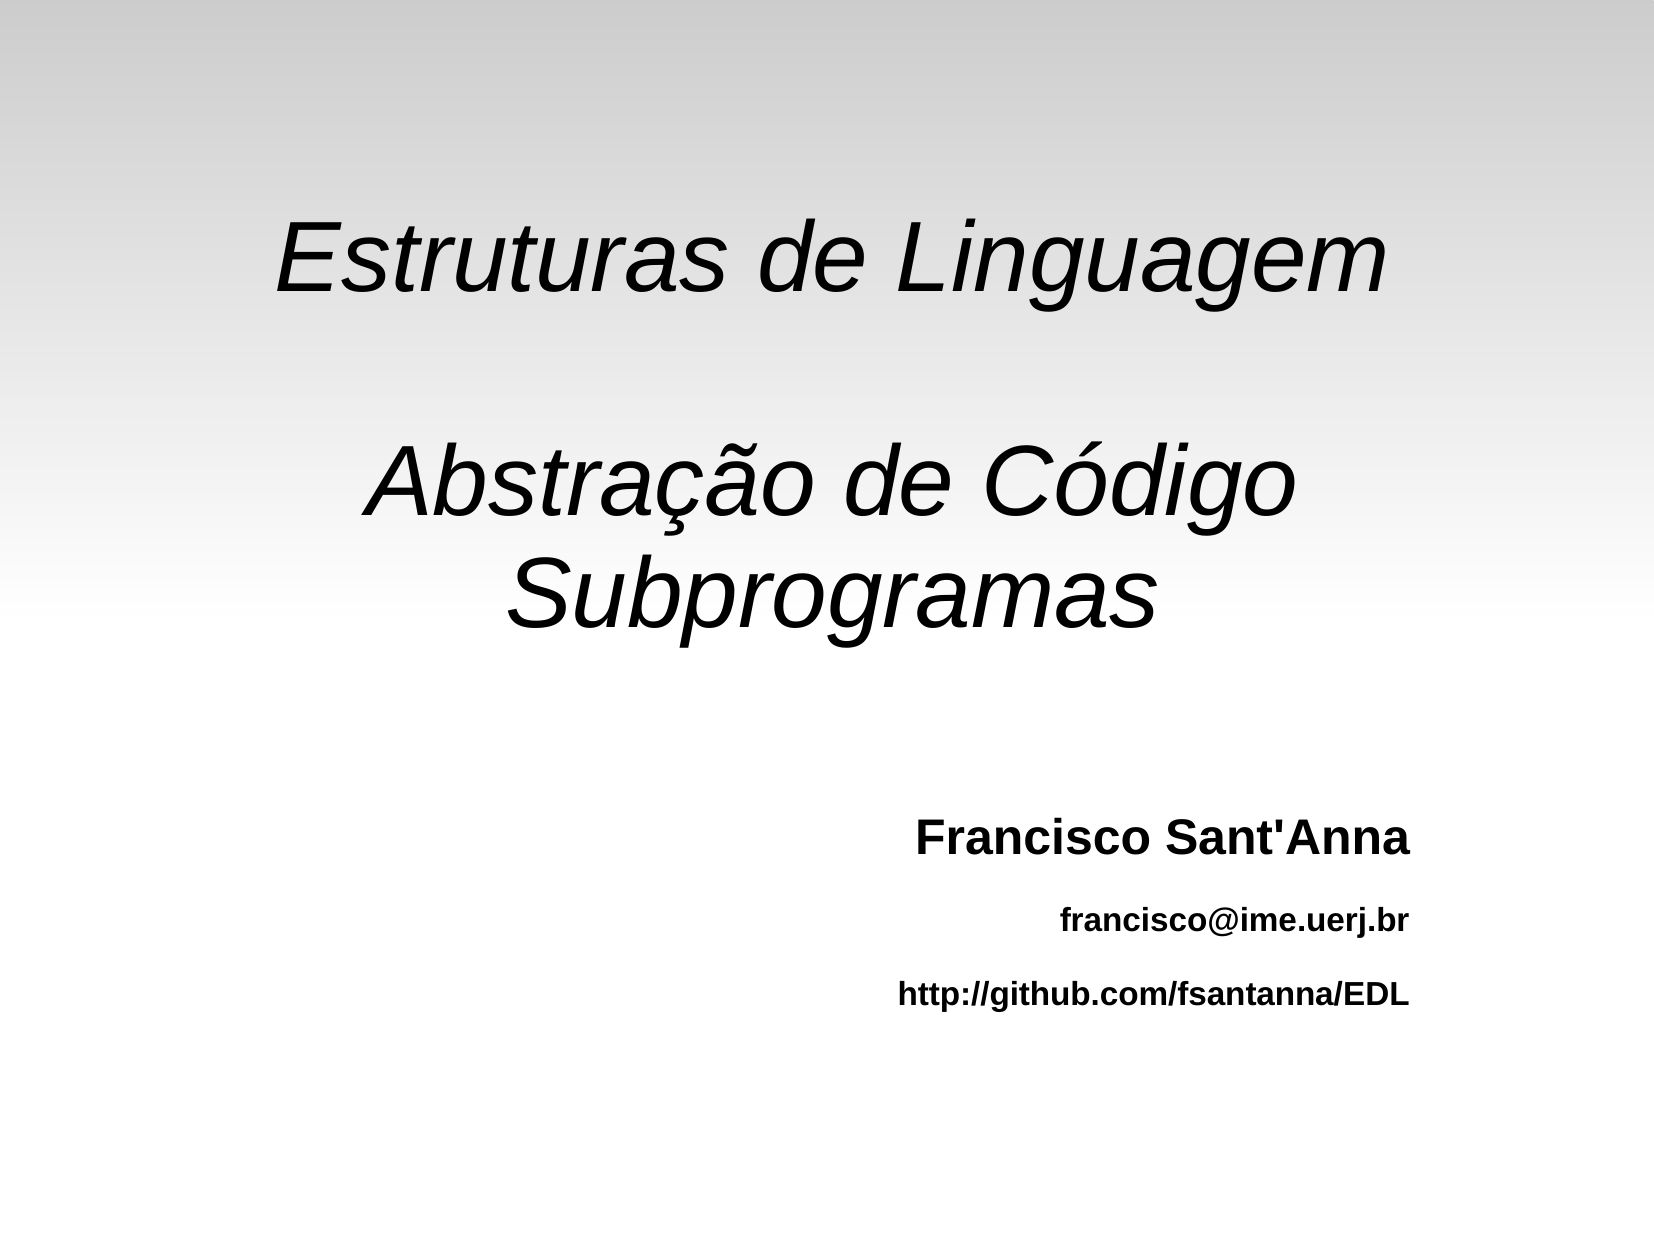

# Estruturas de Linguagem
Abstração de Código
Subprogramas
Francisco Sant'Anna
francisco@ime.uerj.br
http://github.com/fsantanna/EDL